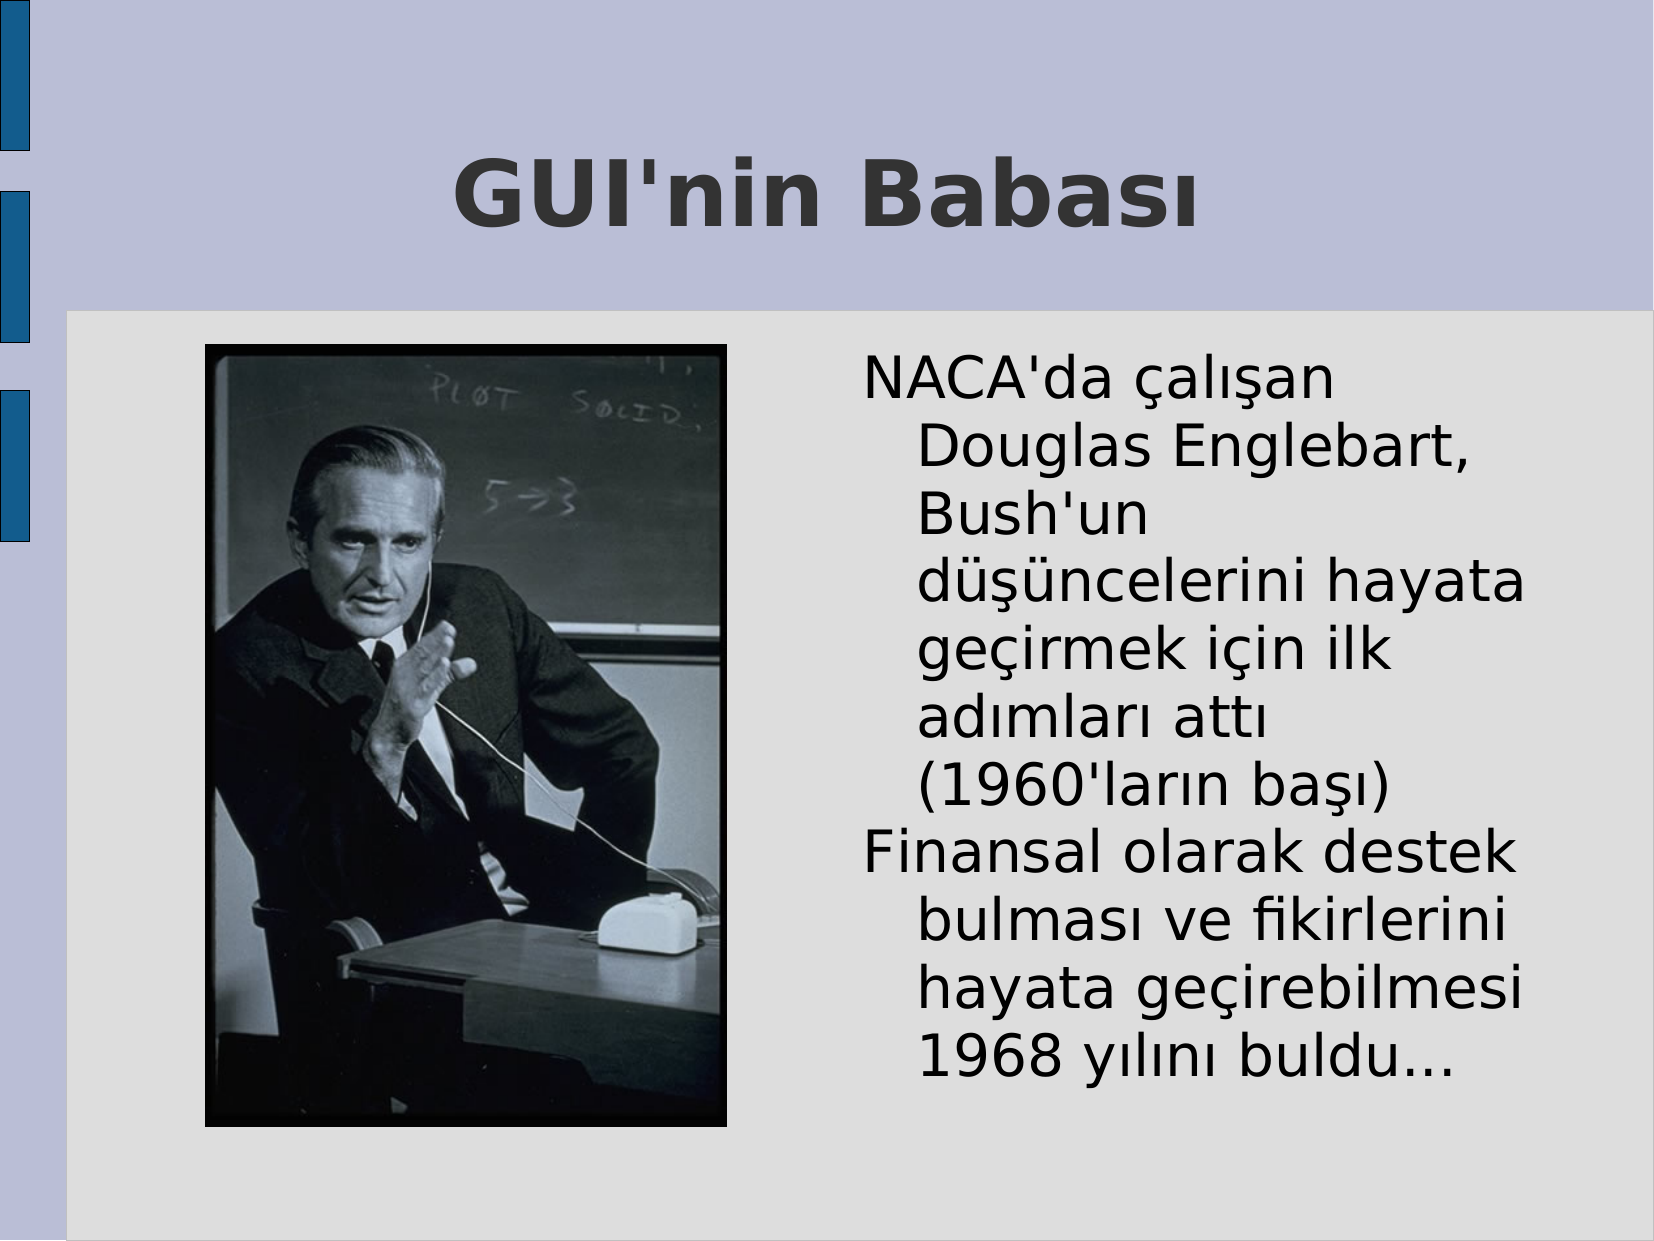

# GUI'nin Babası
NACA'da çalışan Douglas Englebart, Bush'un düşüncelerini hayata geçirmek için ilk adımları attı (1960'ların başı)
Finansal olarak destek bulması ve fikirlerini hayata geçirebilmesi 1968 yılını buldu...